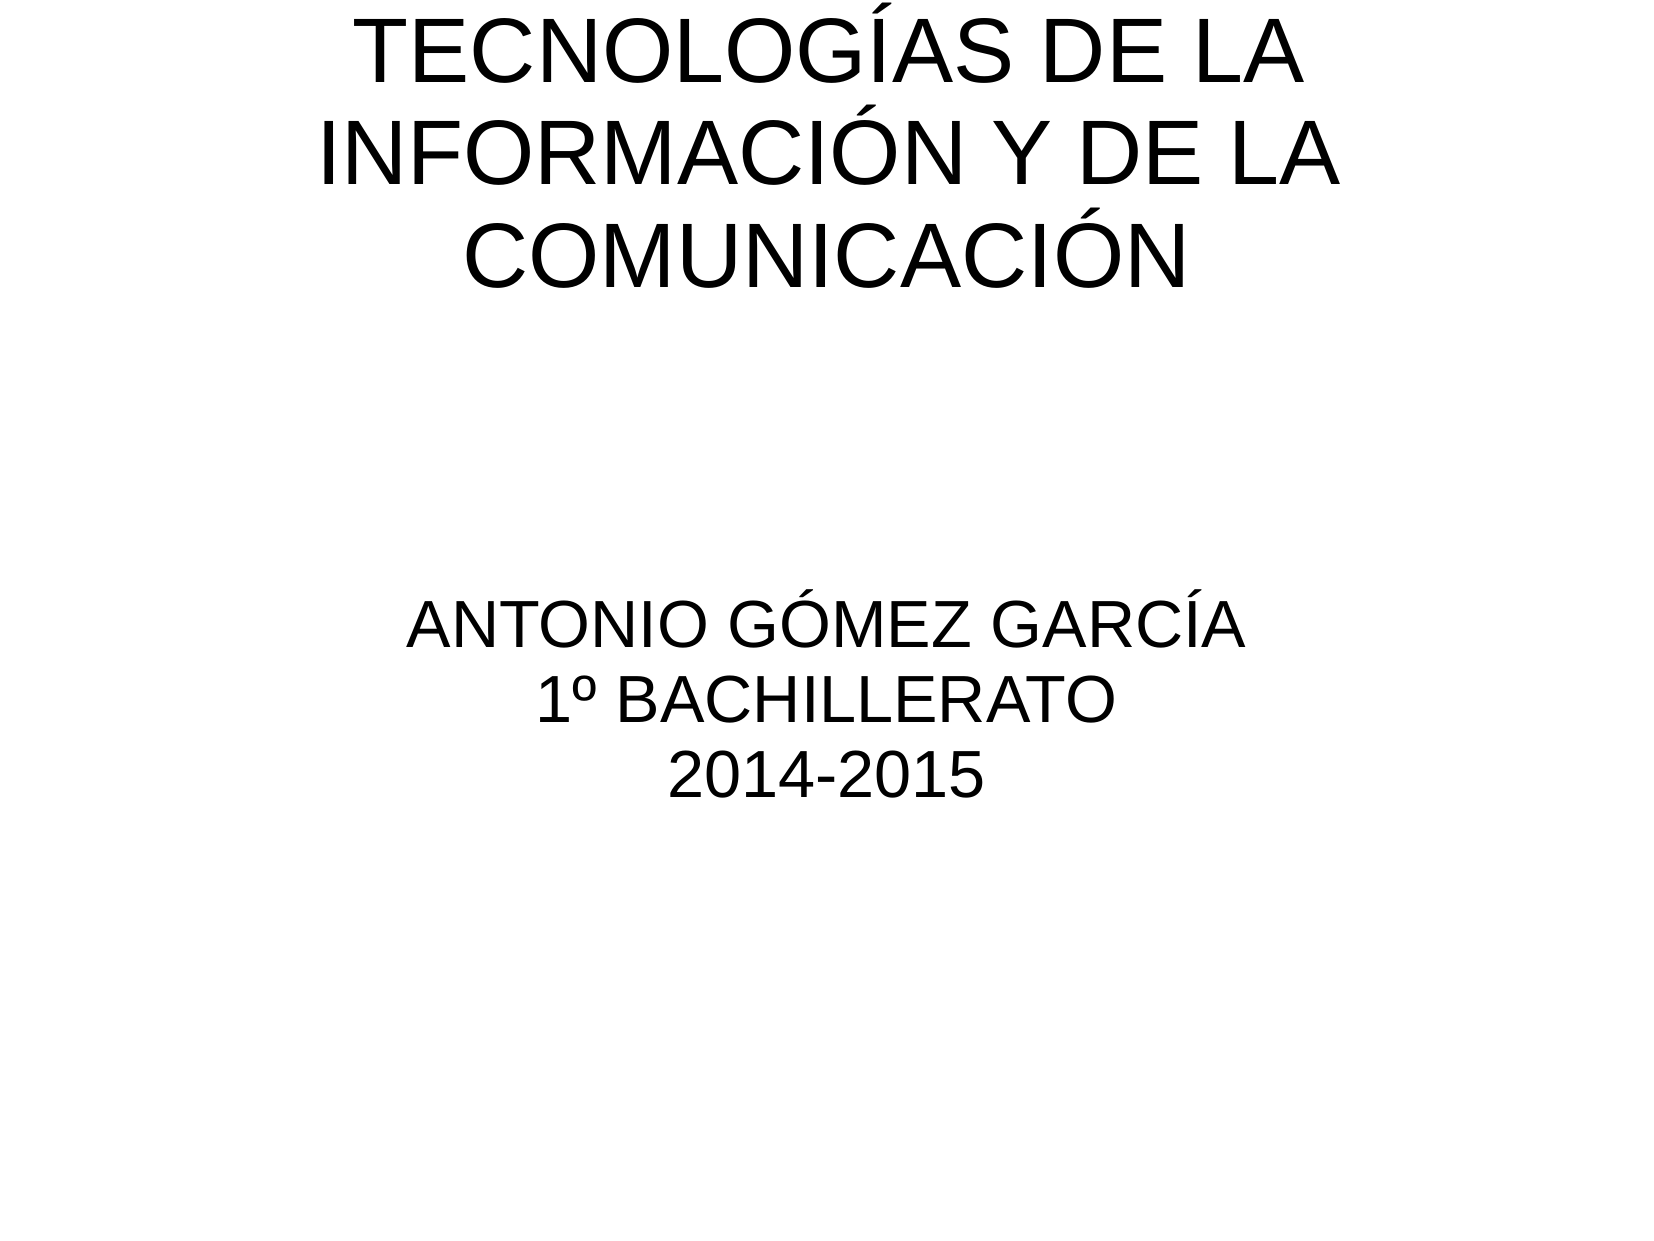

# TECNOLOGÍAS DE LA INFORMACIÓN Y DE LA COMUNICACIÓN
ANTONIO GÓMEZ GARCÍA
1º BACHILLERATO
2014-2015